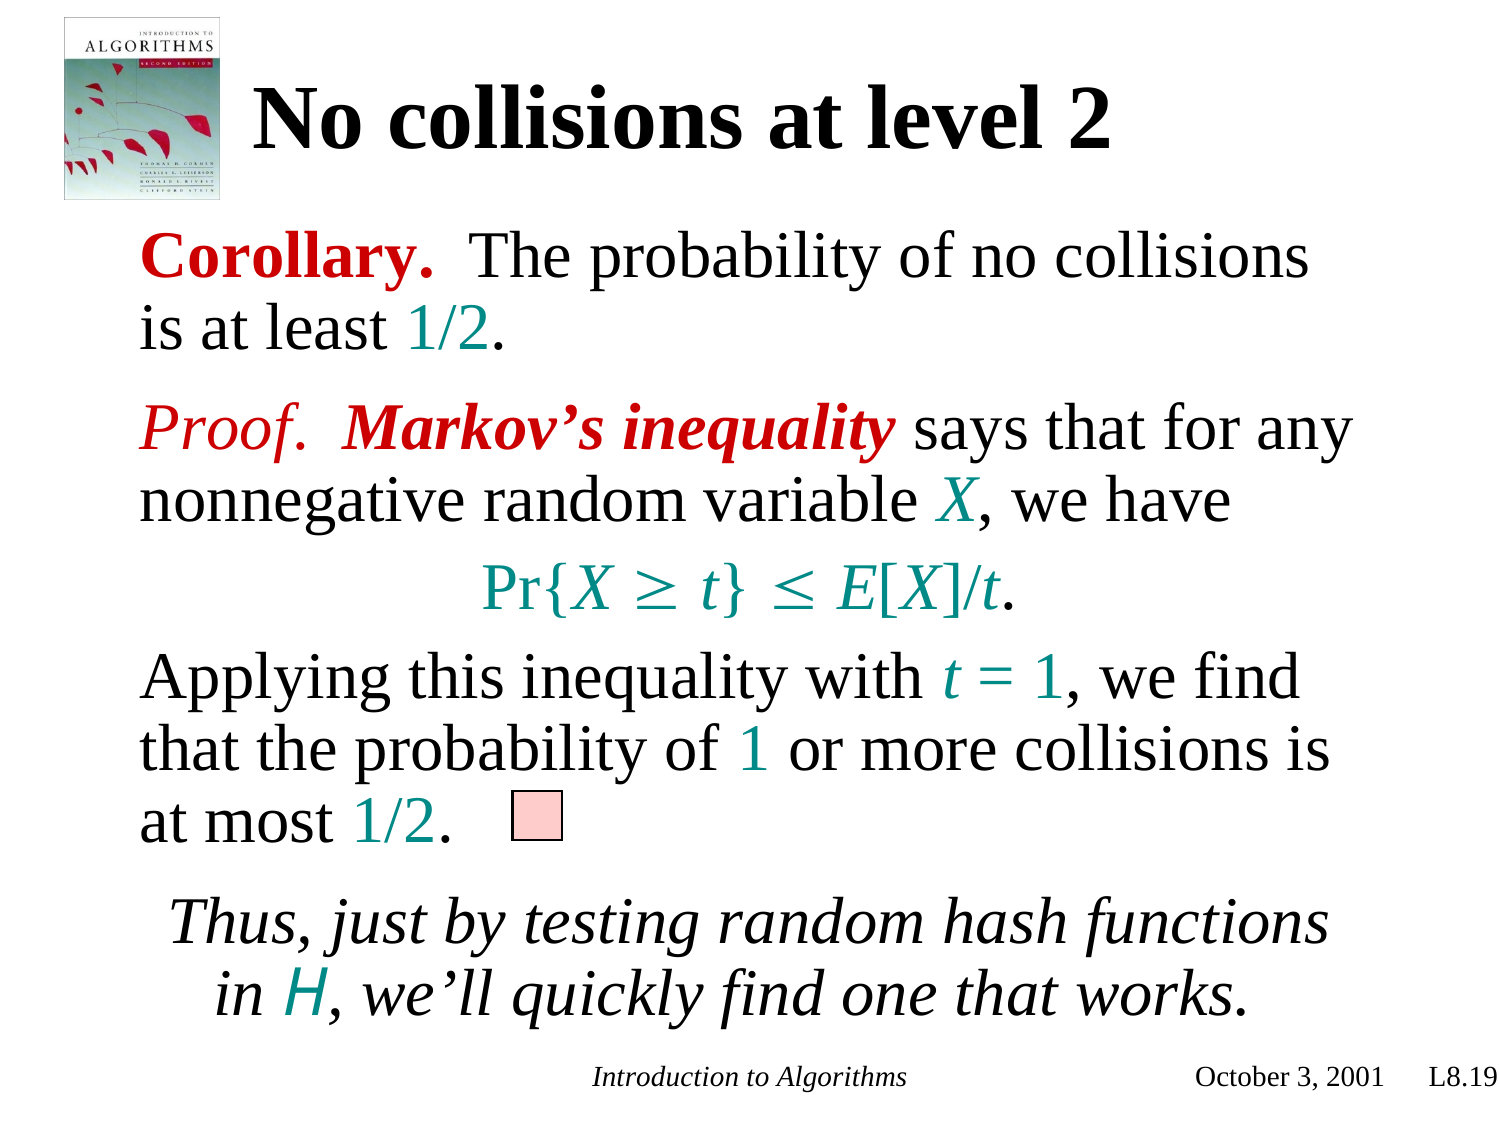

No collisions at level 2
Corollary. The probability of no collisions is at least 1/2.
Proof. Markov’s inequality says that for any nonnegative random variable X, we have
Pr{X  t}  E[X]/t.
Applying this inequality with t = 1, we find that the probability of 1 or more collisions is at most 1/2.
Thus, just by testing random hash functions in H, we’ll quickly find one that works.
Introduction to Algorithms
October 3, 2001 L8.